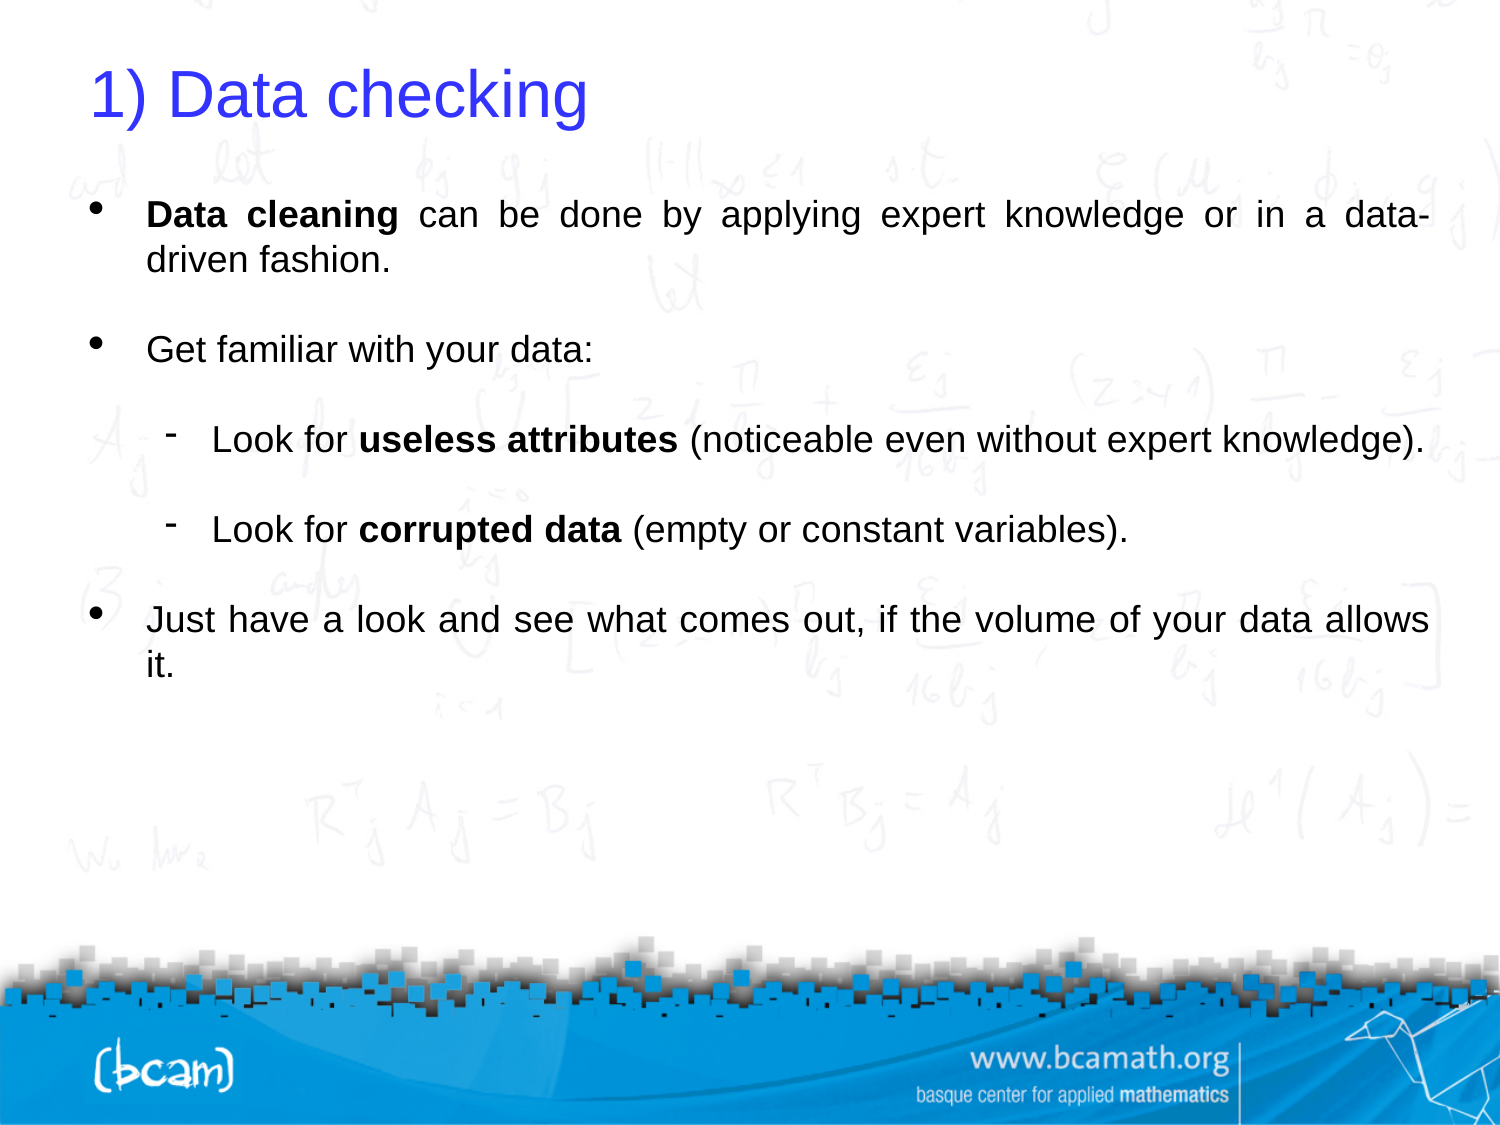

1) Data checking
Data cleaning can be done by applying expert knowledge or in a data-driven fashion.
Get familiar with your data:
Look for useless attributes (noticeable even without expert knowledge).
Look for corrupted data (empty or constant variables).
Just have a look and see what comes out, if the volume of your data allows it.